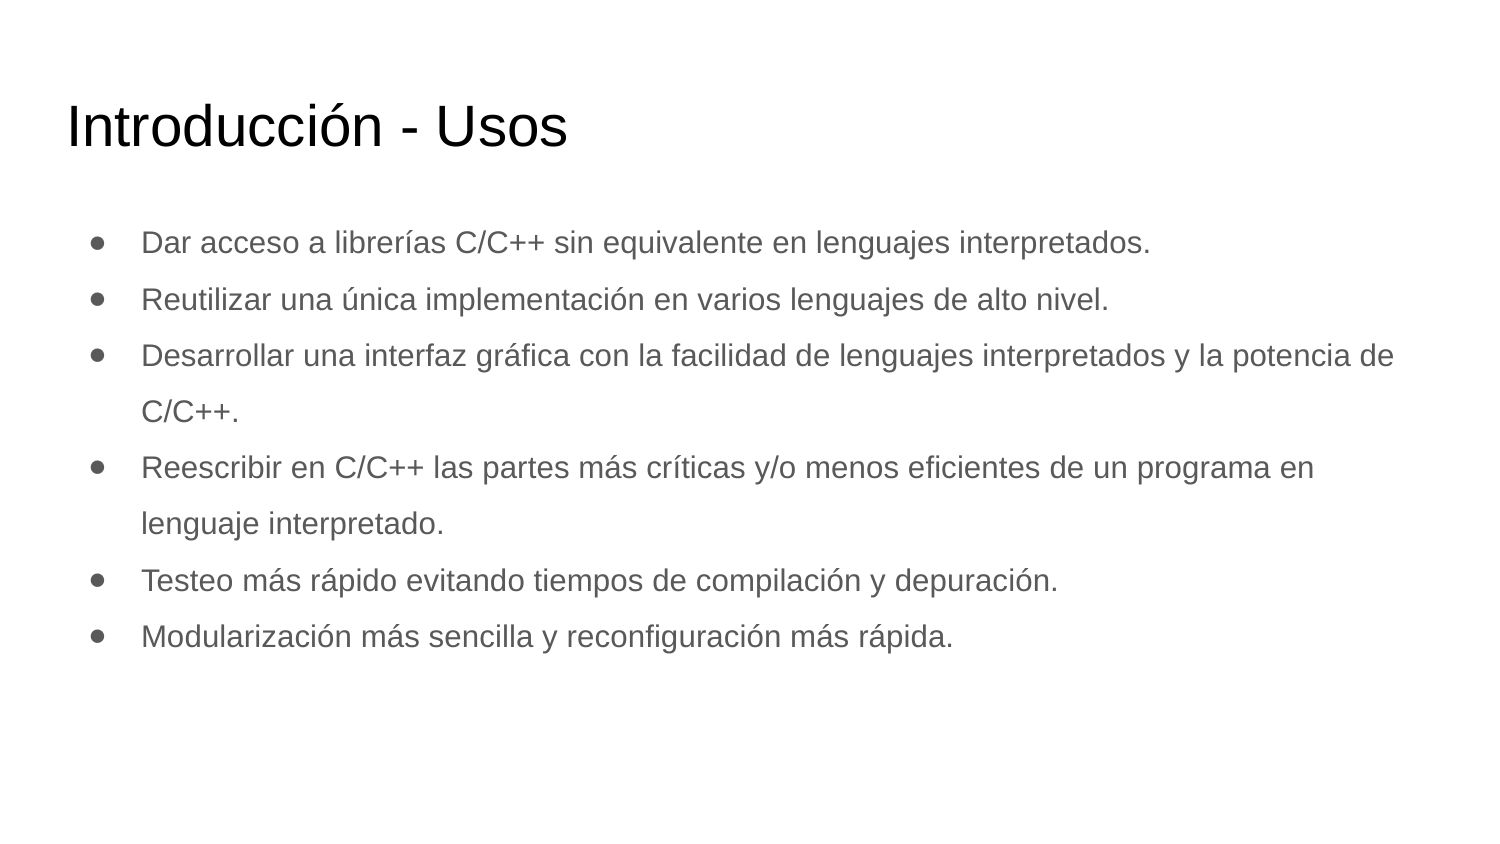

# Introducción - Usos
Dar acceso a librerías C/C++ sin equivalente en lenguajes interpretados.
Reutilizar una única implementación en varios lenguajes de alto nivel.
Desarrollar una interfaz gráfica con la facilidad de lenguajes interpretados y la potencia de C/C++.
Reescribir en C/C++ las partes más críticas y/o menos eficientes de un programa en lenguaje interpretado.
Testeo más rápido evitando tiempos de compilación y depuración.
Modularización más sencilla y reconfiguración más rápida.